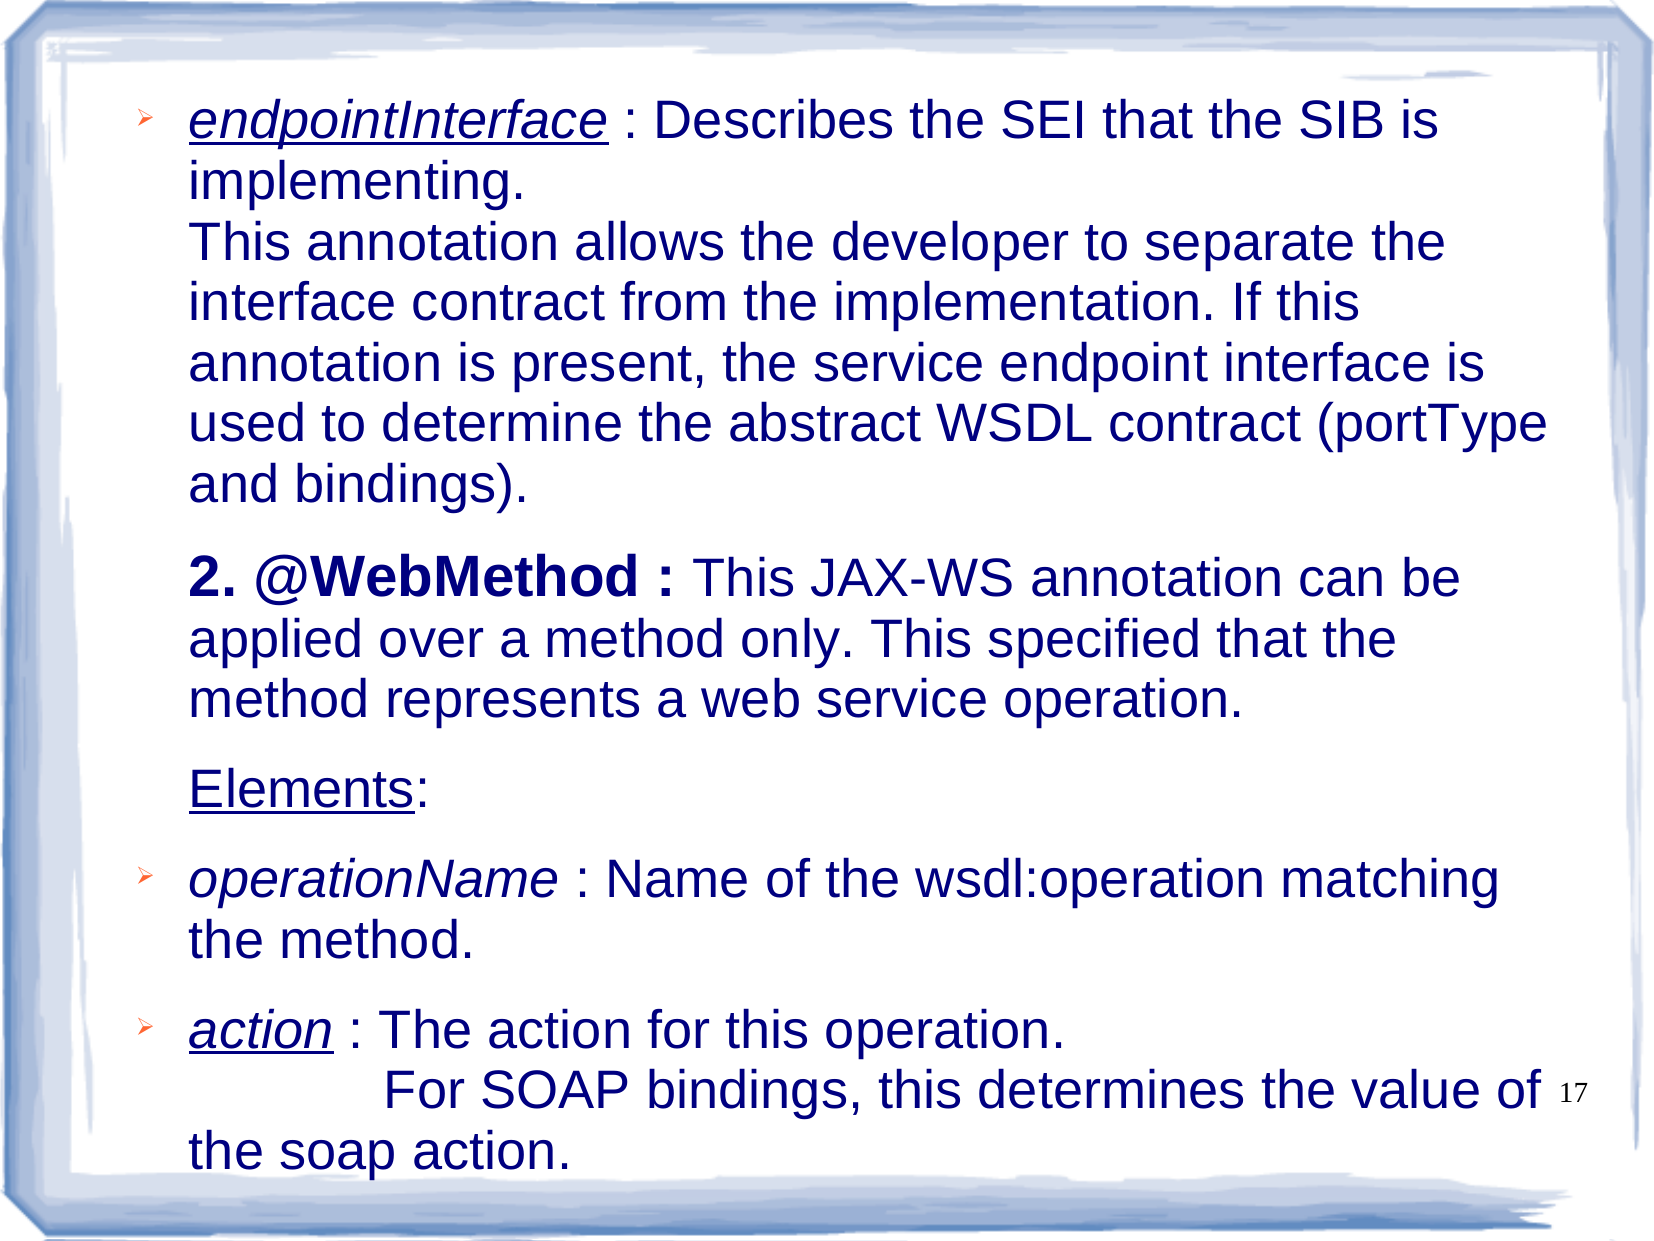

# endpointInterface : Describes the SEI that the SIB is implementing. This annotation allows the developer to separate the interface contract from the implementation. If this annotation is present, the service endpoint interface is used to determine the abstract WSDL contract (portType and bindings).
2. @WebMethod : This JAX-WS annotation can be applied over a method only. This specified that the method represents a web service operation.
Elements:
operationName : Name of the wsdl:operation matching the method.
action : The action for this operation. For SOAP bindings, this determines the value of the soap action.
17